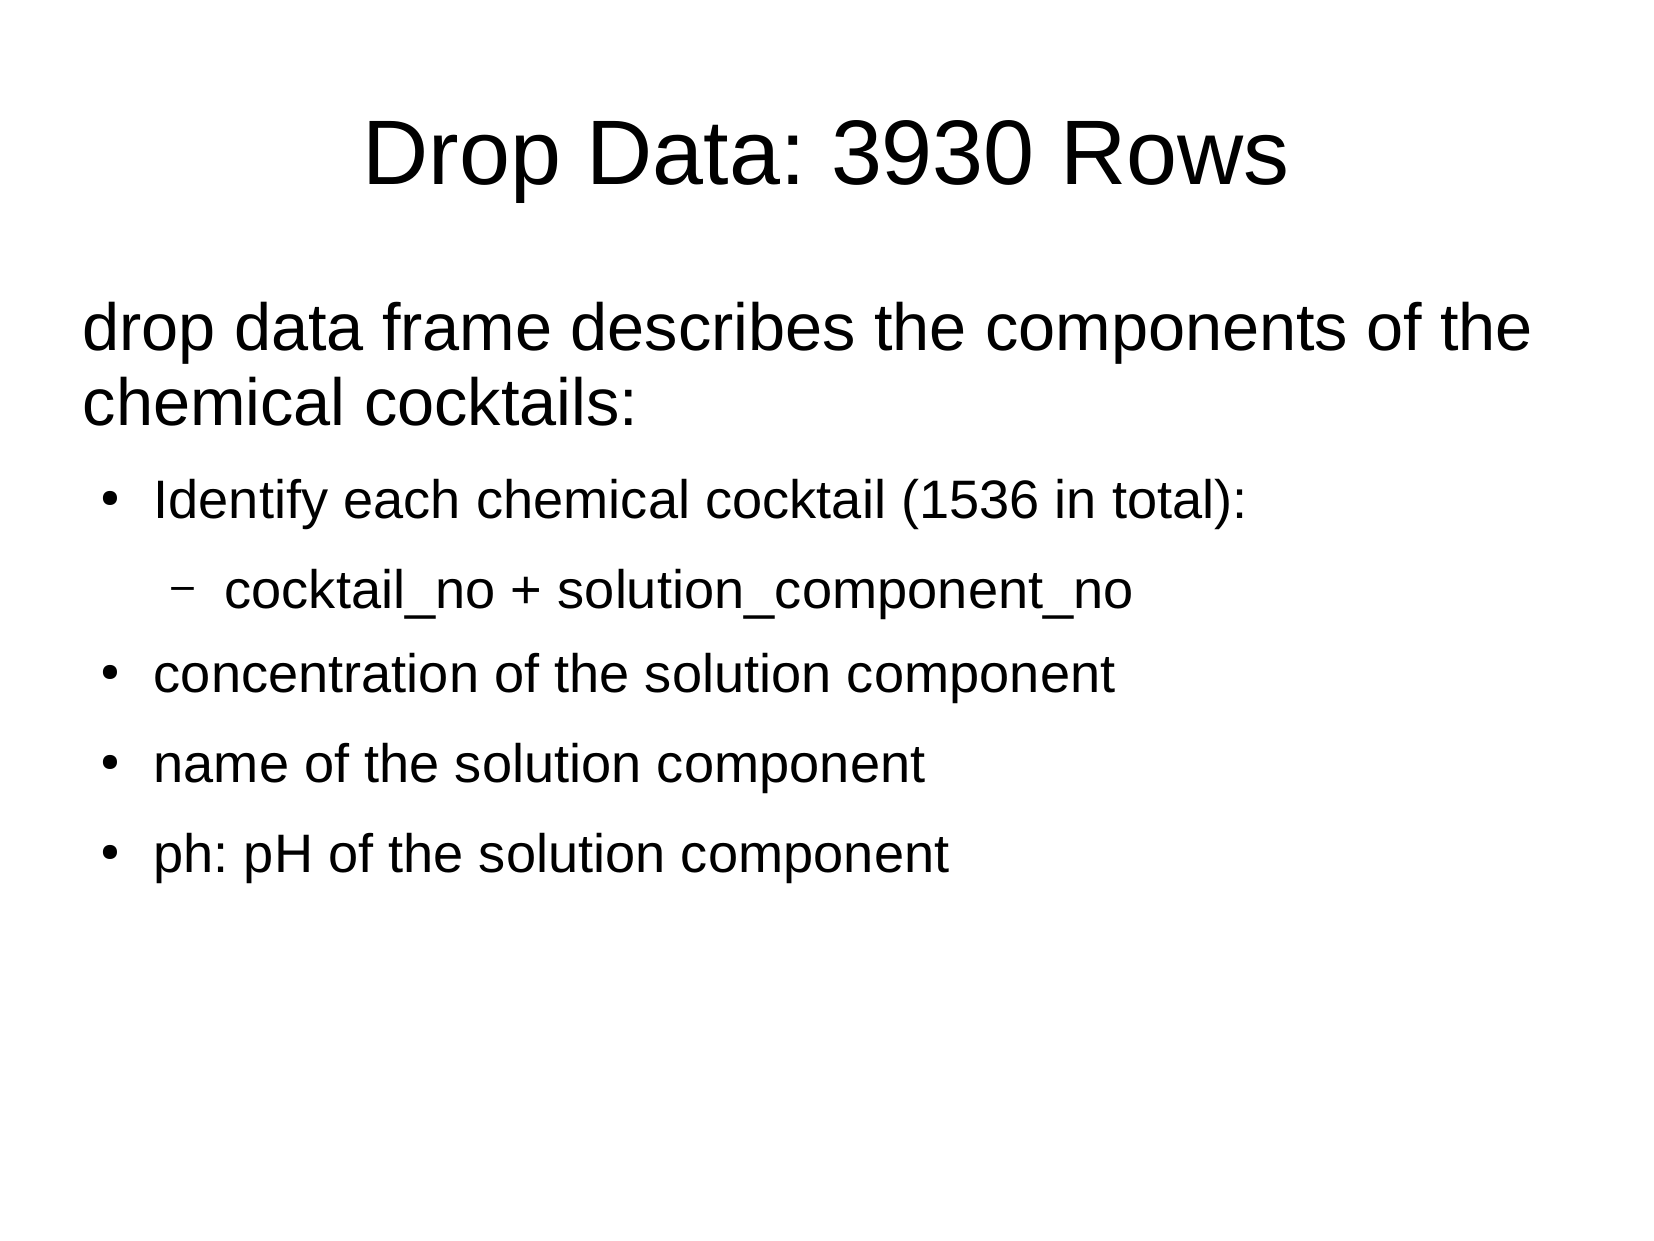

# Drop Data: 3930 Rows
drop data frame describes the components of the chemical cocktails:
Identify each chemical cocktail (1536 in total):
cocktail_no + solution_component_no
concentration of the solution component
name of the solution component
ph: pH of the solution component